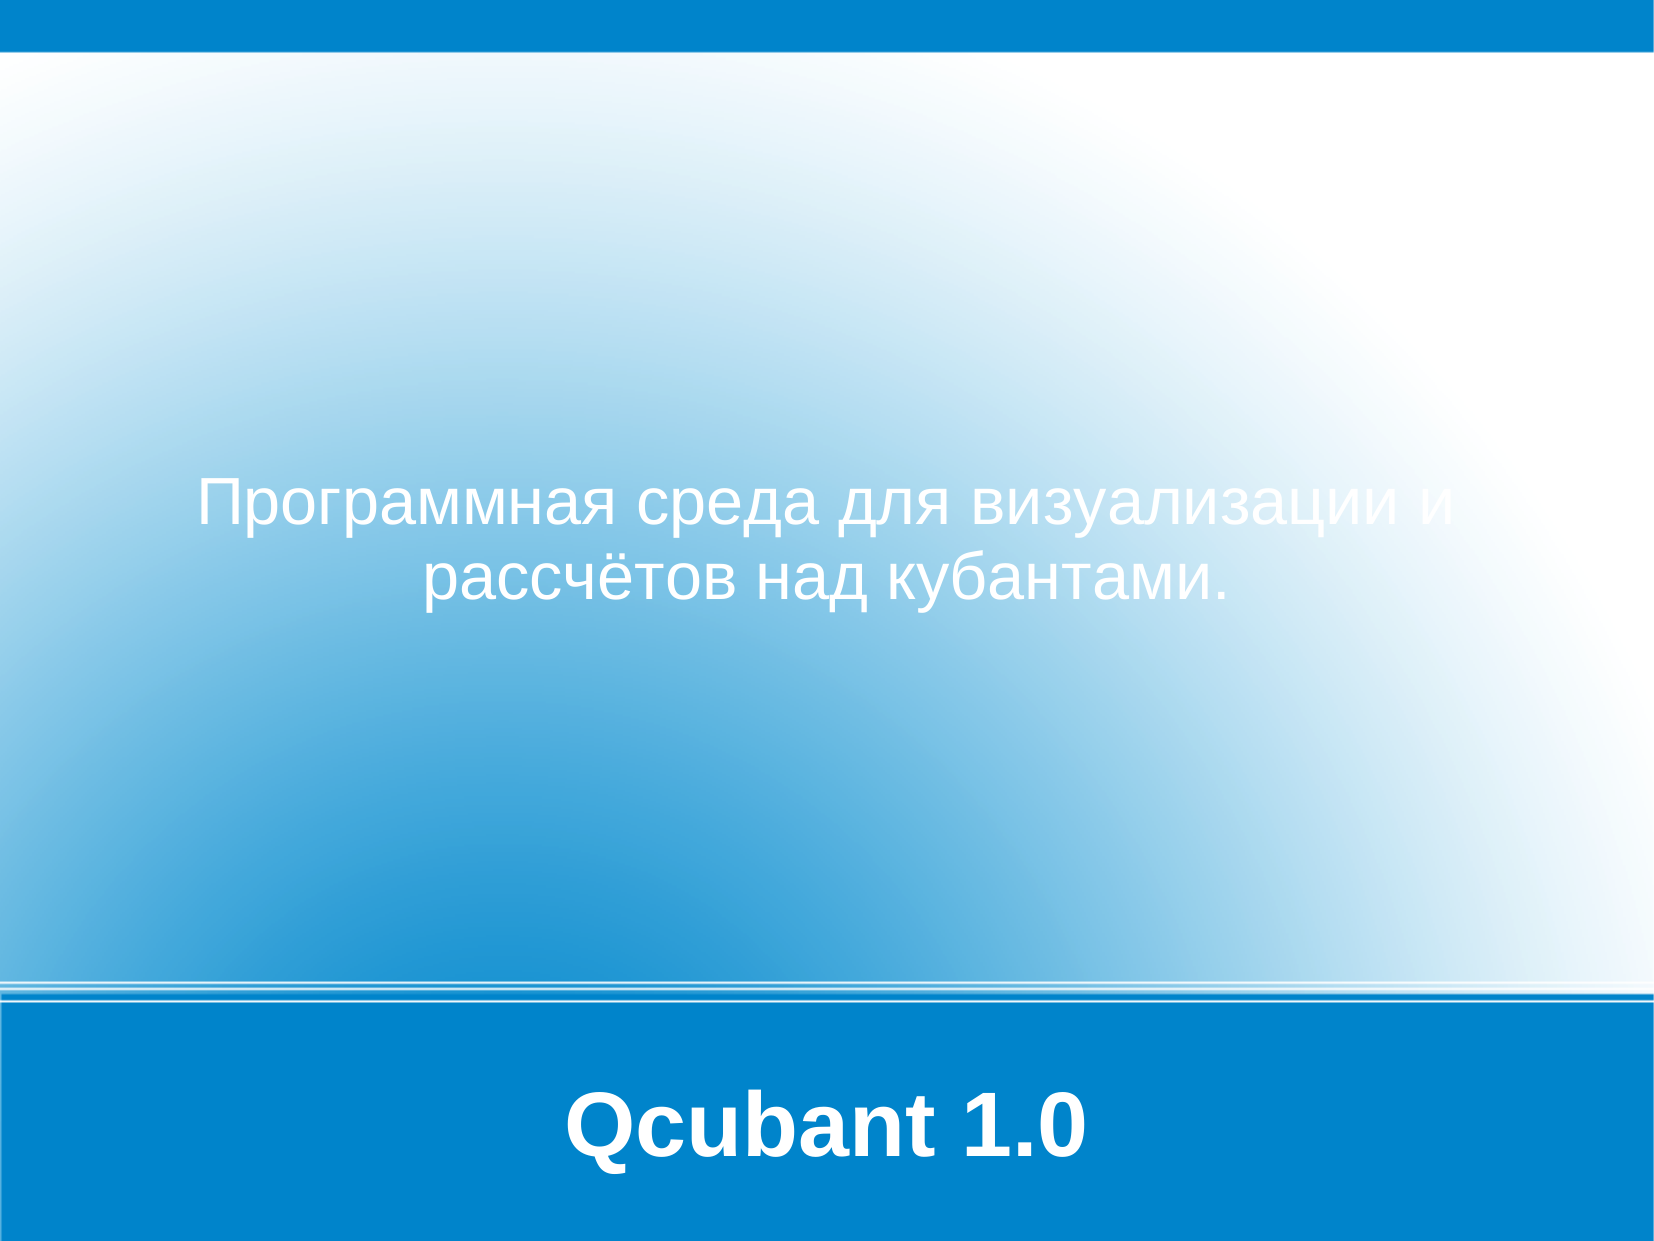

Программная среда для визуализации и рассчётов над кубантами.
# Qcubant 1.0